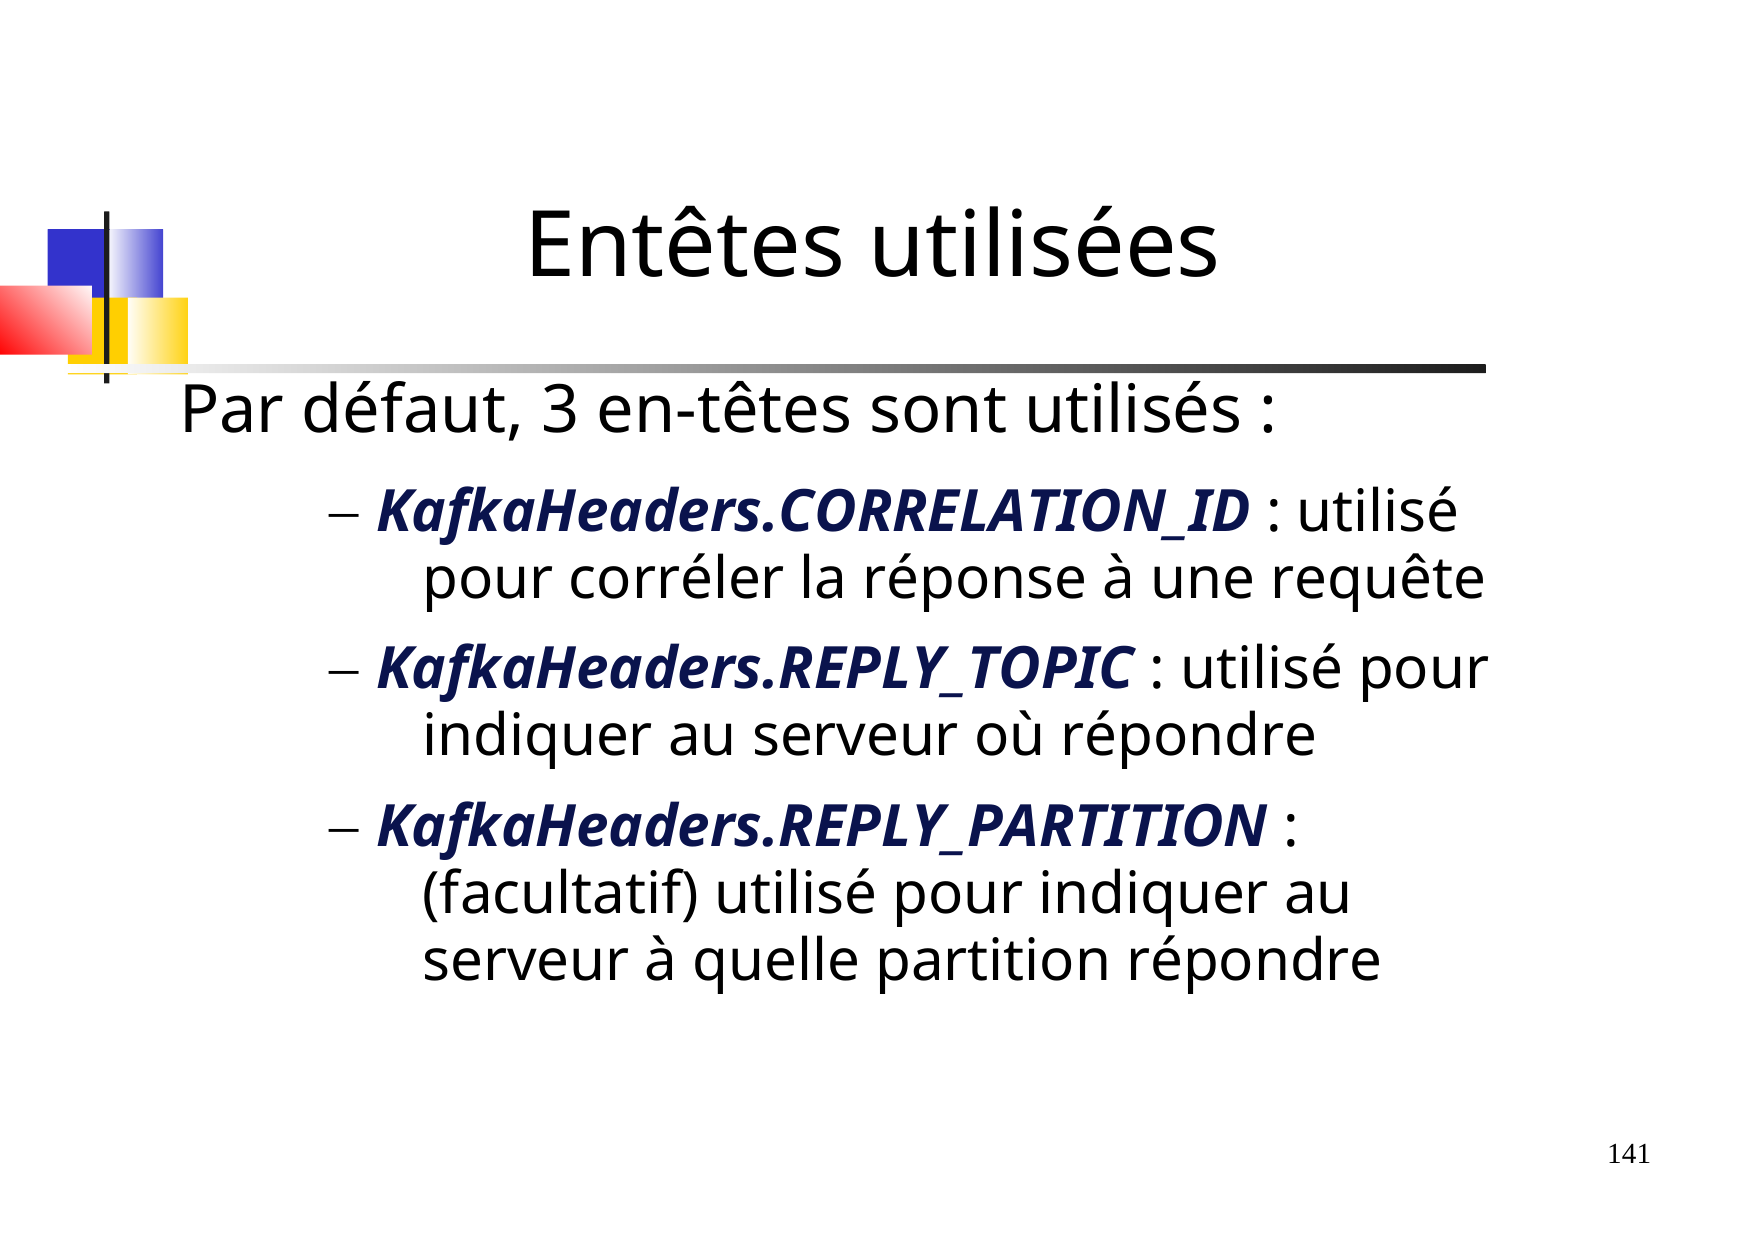

# Entêtes utilisées
Par défaut, 3 en-têtes sont utilisés :
KafkaHeaders.CORRELATION_ID : utilisé pour corréler la réponse à une requête
KafkaHeaders.REPLY_TOPIC : utilisé pour indiquer au serveur où répondre
KafkaHeaders.REPLY_PARTITION :(facultatif) utilisé pour indiquer au serveur à quelle partition répondre